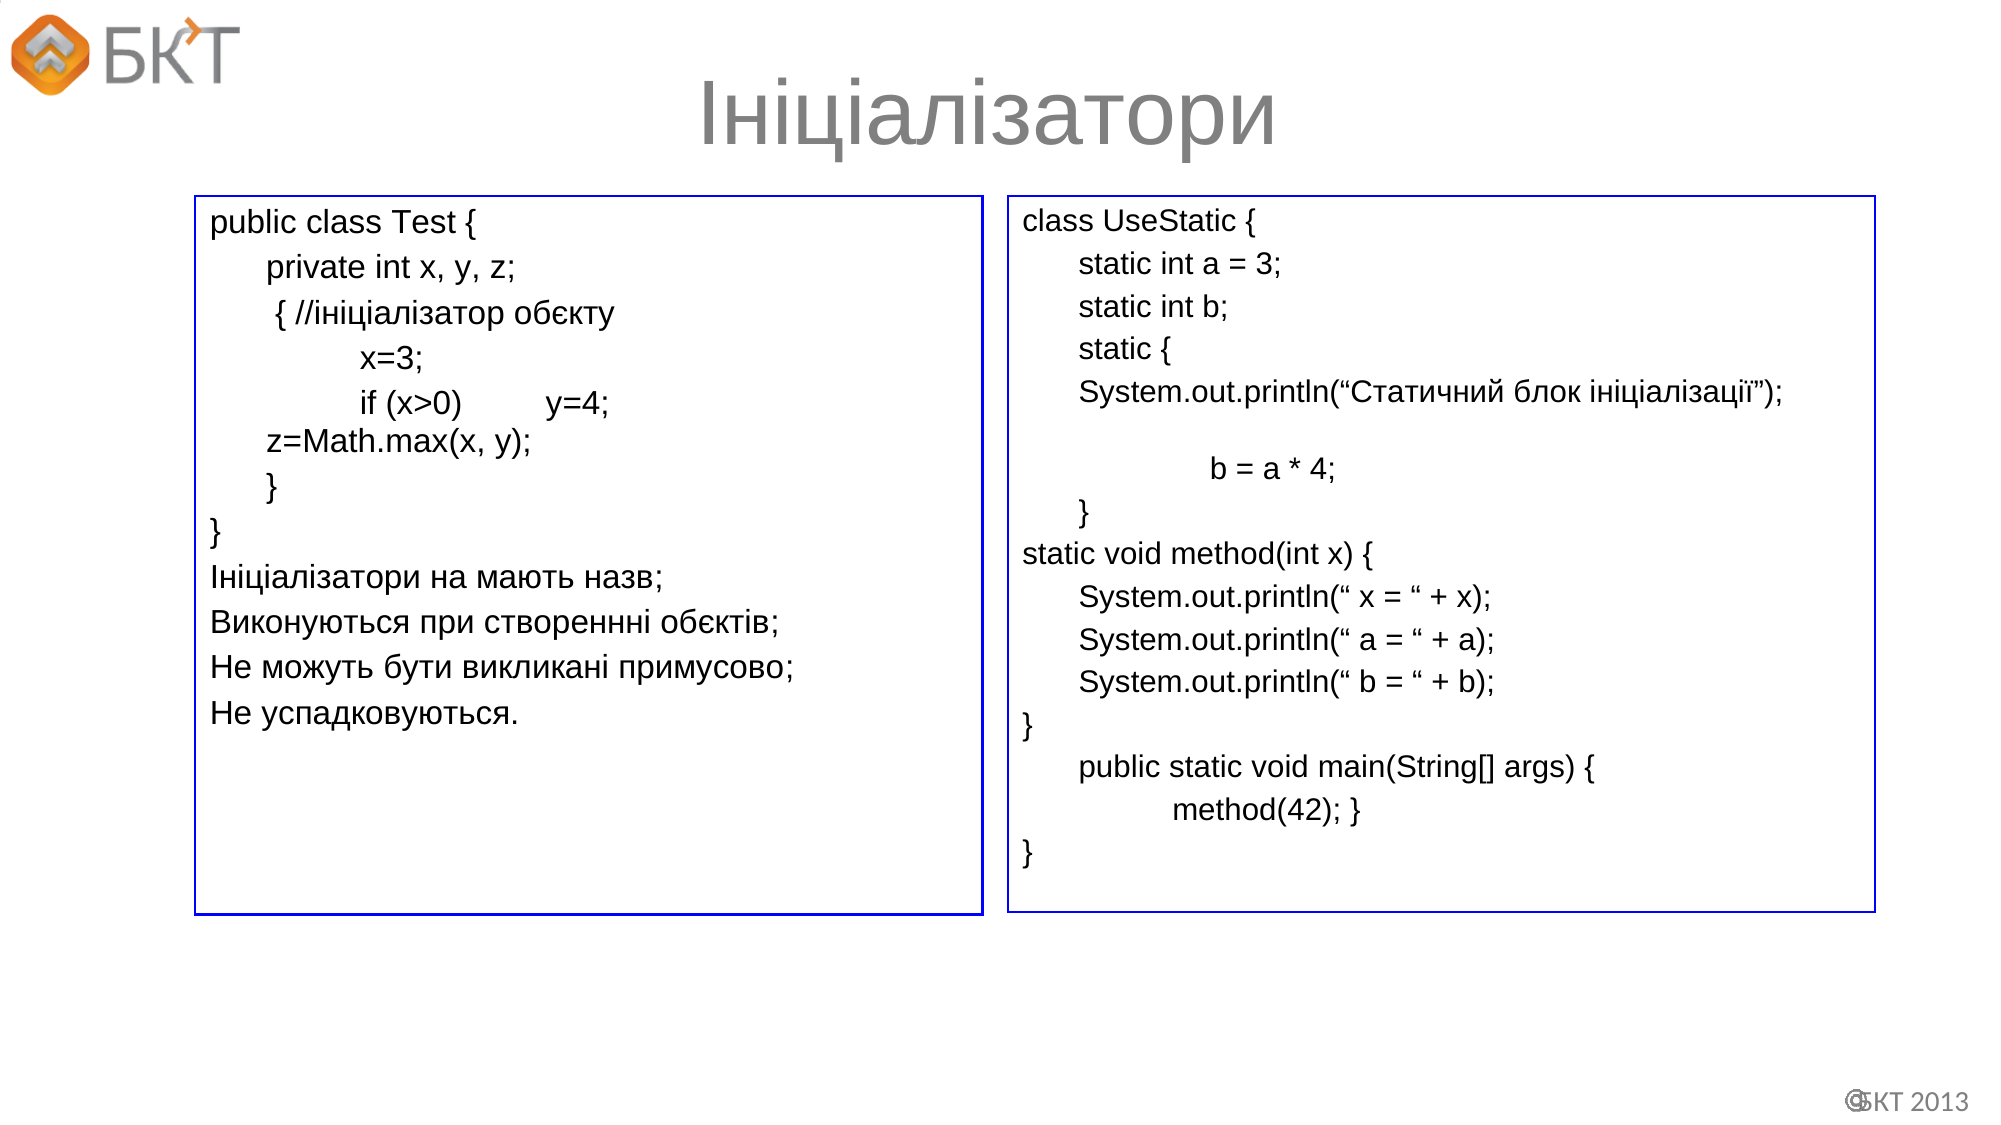

# Ініціалізатори
public class Test {
	private int x, y, z;
	 { //ініціалізатор обєкту
		x=3;
		if (x>0) y=4; 		z=Math.max(x, y);
	}
}
Ініціалізатори на мають назв;
Виконуються при створеннні обєктів;
Не можуть бути викликані примусово;
Не успадковуються.
class UseStatic {
	static int a = 3;
	static int b;
	static {
	System.out.println(“Статичний блок ініціалізації”);
	 b = a * 4;
	}
static void method(int x) {
	System.out.println(“ x = “ + x);
	System.out.println(“ a = “ + a);
	System.out.println(“ b = “ + b);
}
	public static void main(String[] args) {
		method(42); }
}
БКТ 2013